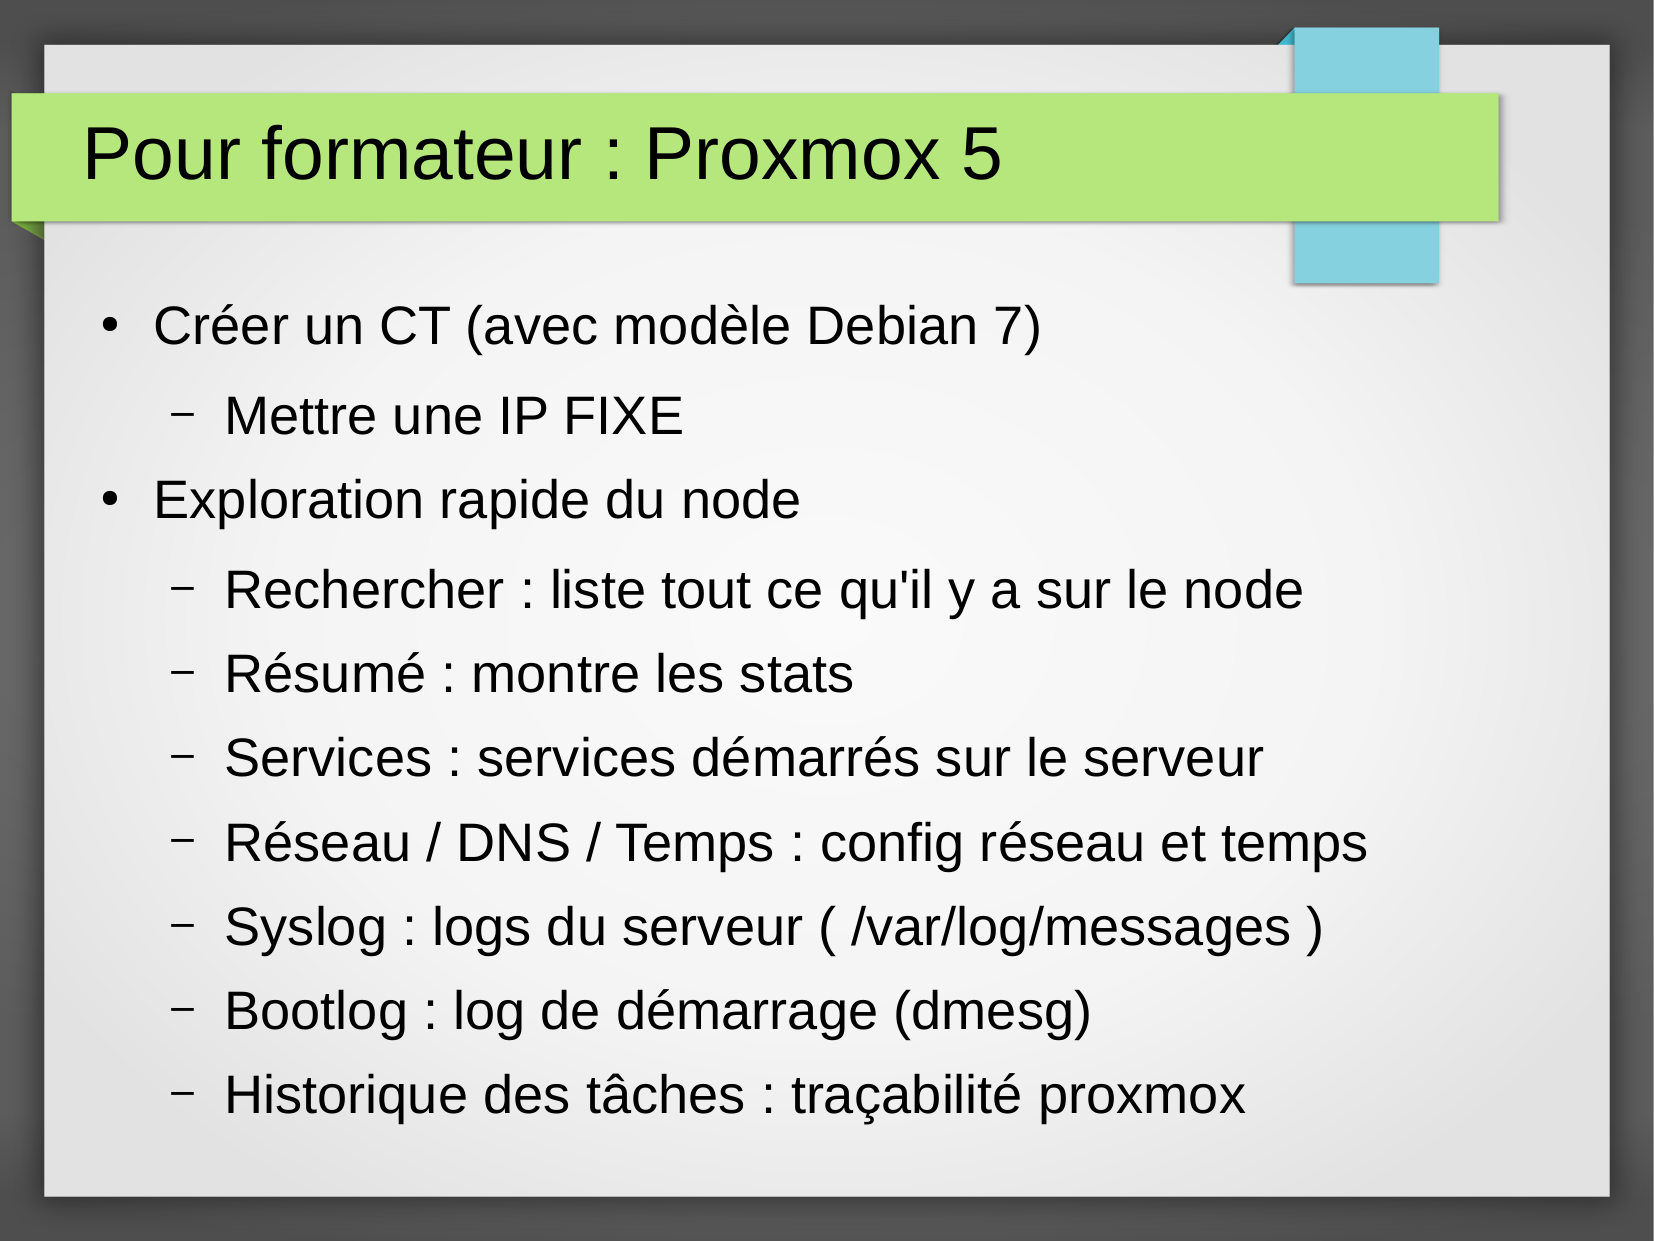

# Pour formateur : Proxmox 5
Créer un CT (avec modèle Debian 7)
Mettre une IP FIXE
Exploration rapide du node
Rechercher : liste tout ce qu'il y a sur le node
Résumé : montre les stats
Services : services démarrés sur le serveur
Réseau / DNS / Temps : config réseau et temps
Syslog : logs du serveur ( /var/log/messages )
Bootlog : log de démarrage (dmesg)
Historique des tâches : traçabilité proxmox